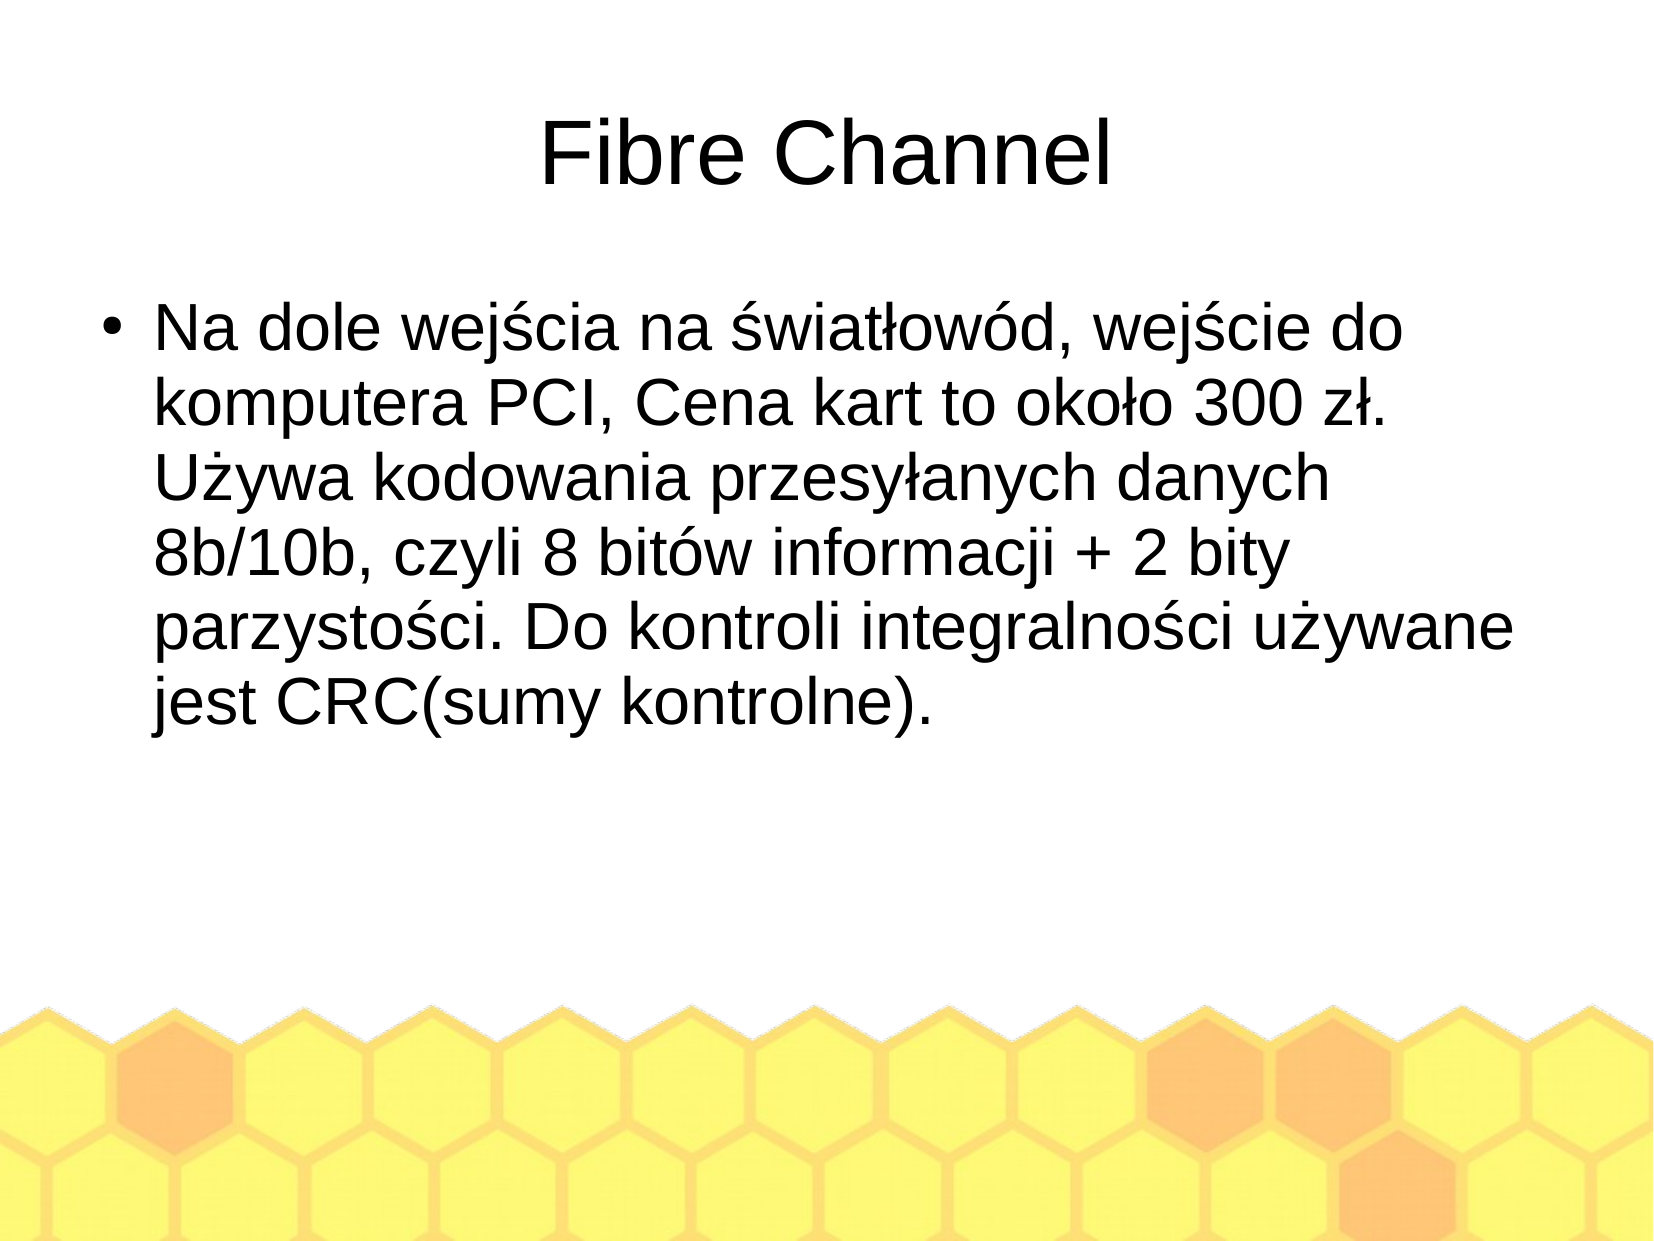

# Fibre Channel
Na dole wejścia na światłowód, wejście do komputera PCI, Cena kart to około 300 zł. Używa kodowania przesyłanych danych 8b/10b, czyli 8 bitów informacji + 2 bity parzystości. Do kontroli integralności używane jest CRC(sumy kontrolne).